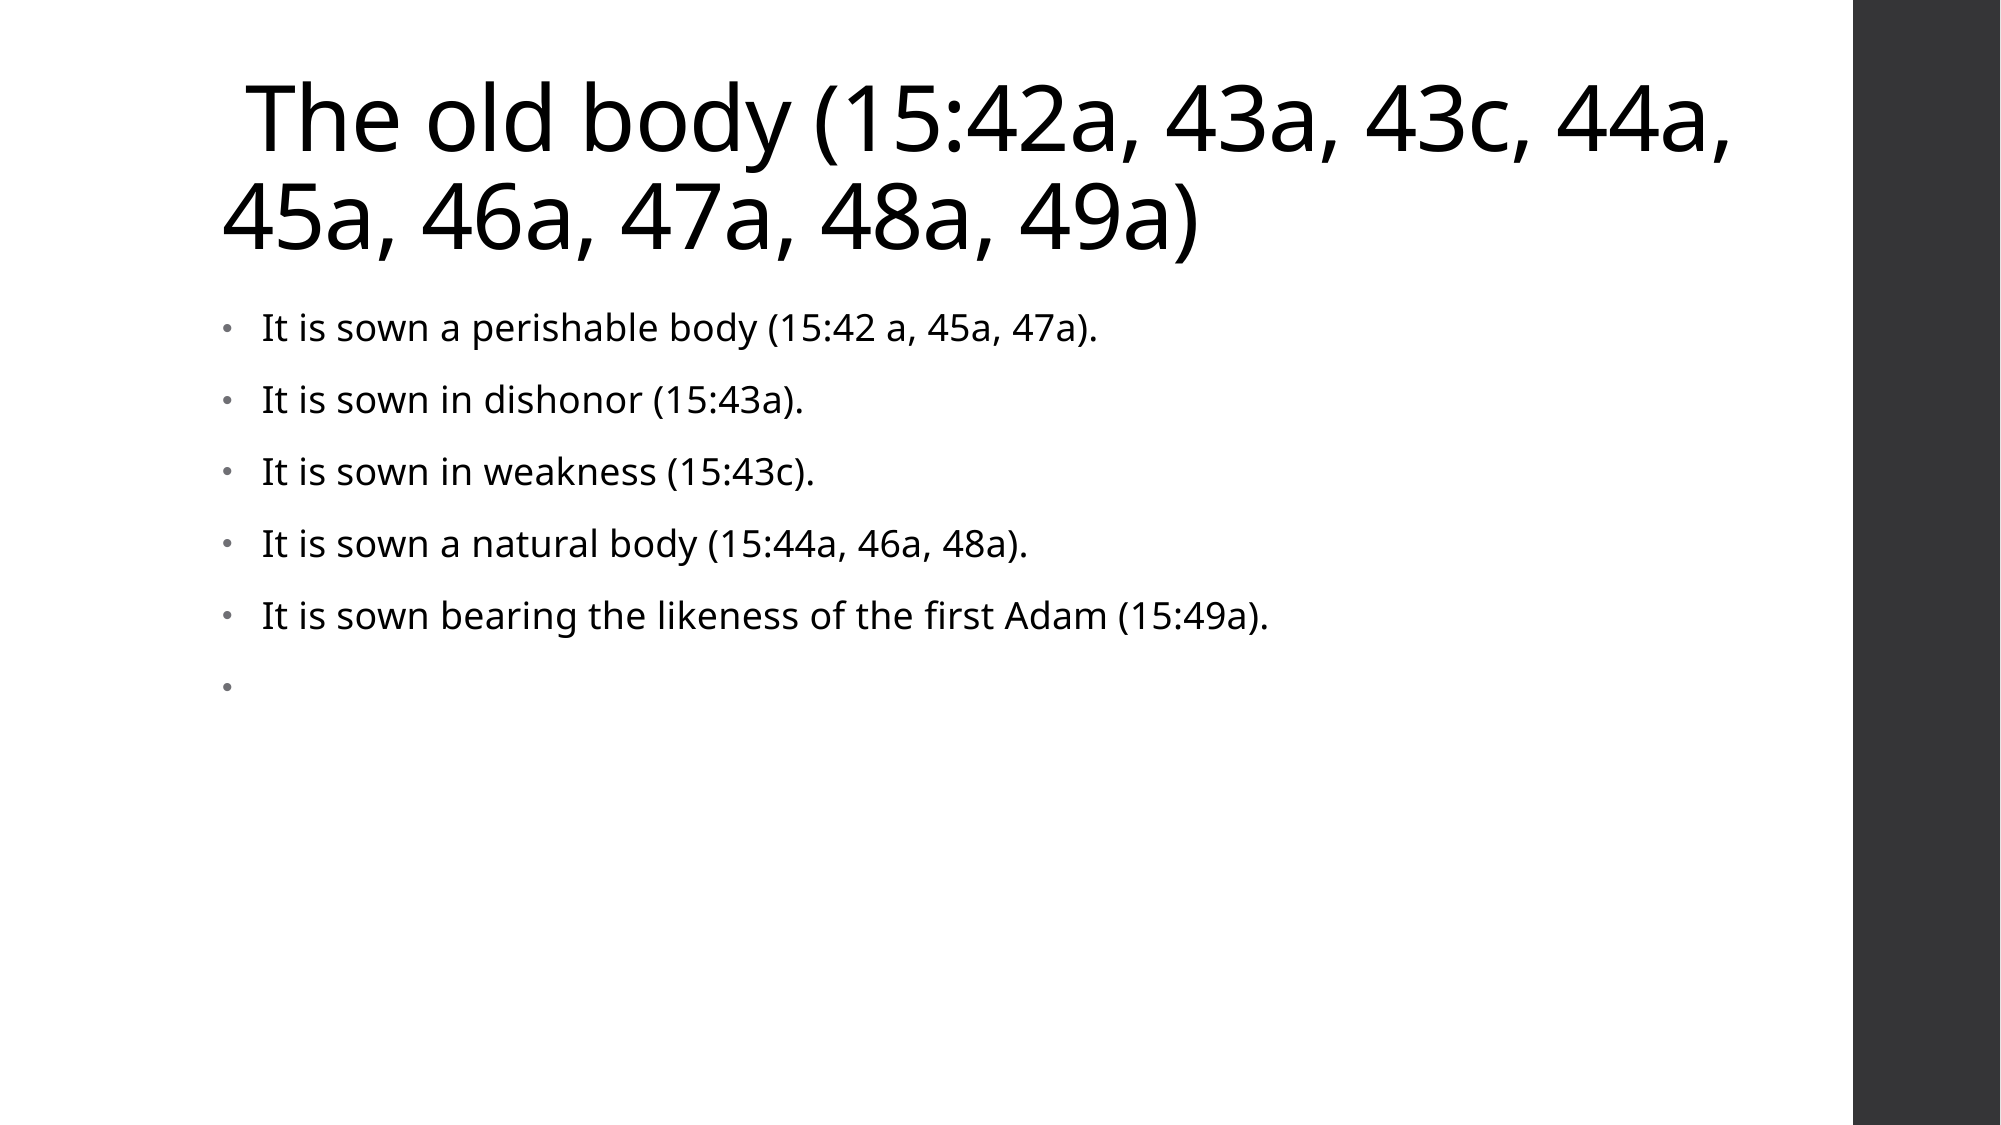

# The old body (15:42a, 43a, 43c, 44a, 45a, 46a, 47a, 48a, 49a)
 It is sown a perishable body (15:42 a, 45a, 47a).
 It is sown in dishonor (15:43a).
 It is sown in weakness (15:43c).
 It is sown a natural body (15:44a, 46a, 48a).
 It is sown bearing the likeness of the first Adam (15:49a).